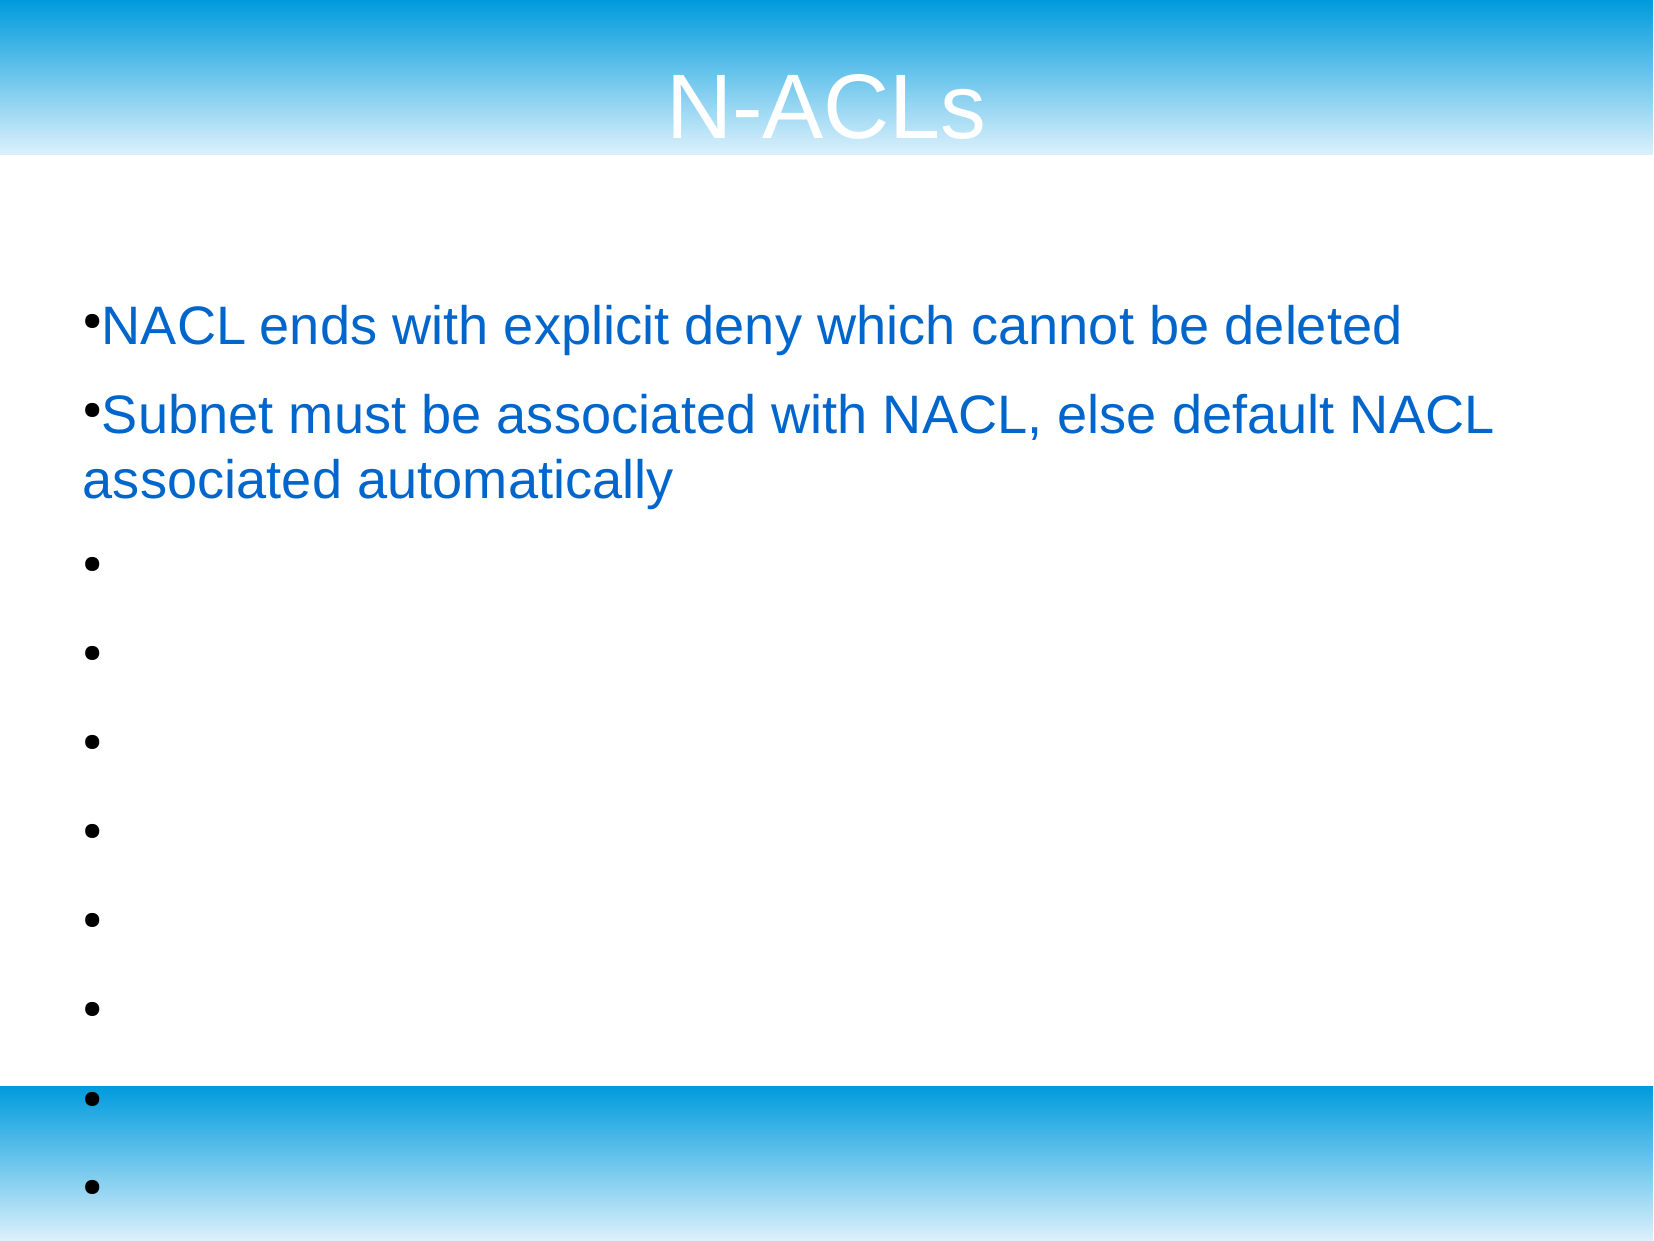

# N-ACLs
NACL ends with explicit deny which cannot be deleted
Subnet must be associated with NACL, else default NACL associated automatically